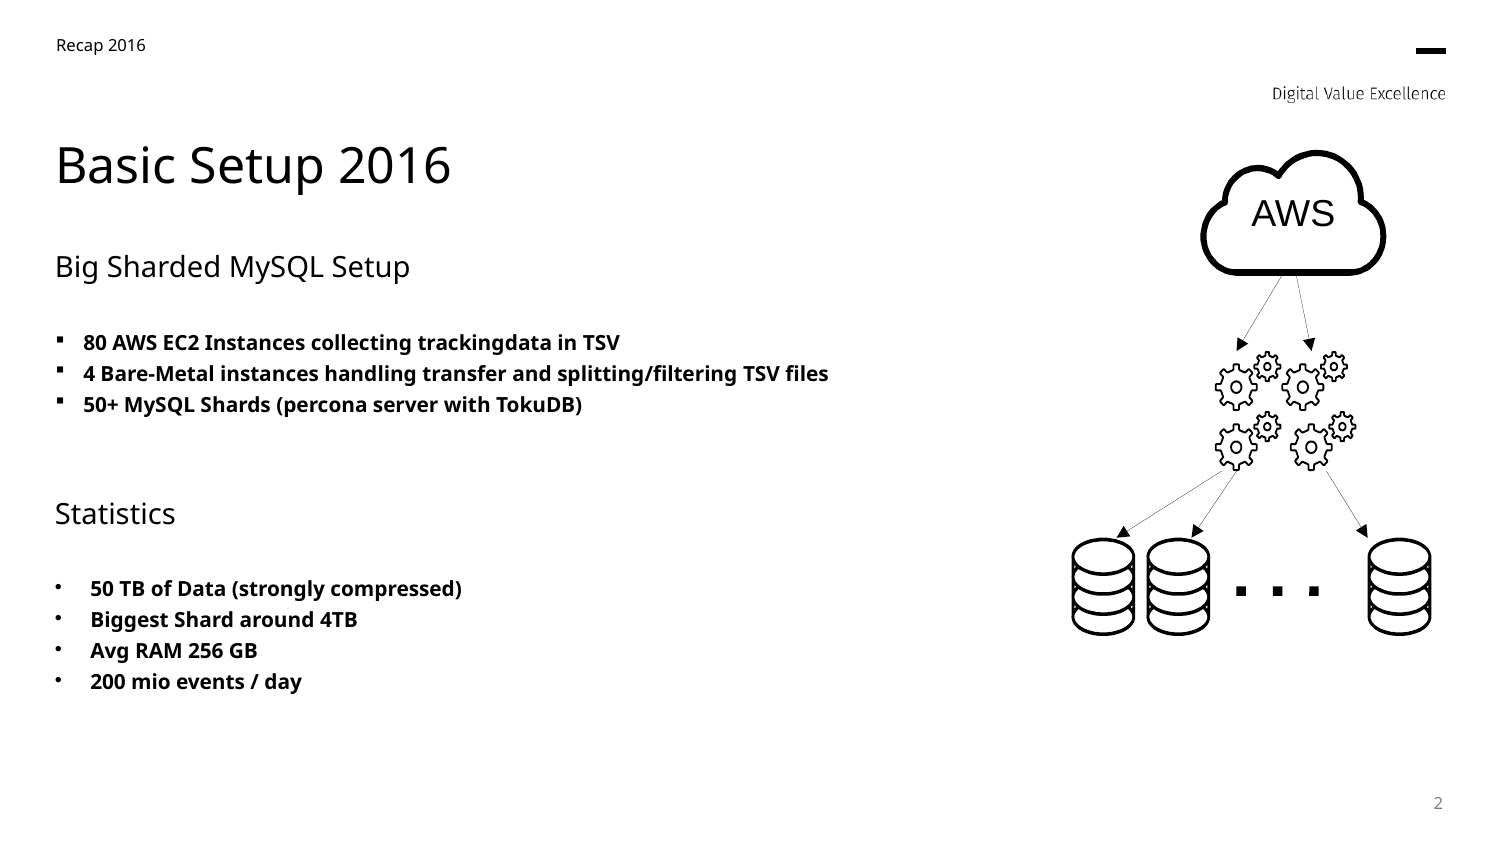

Recap 2016
Basic Setup 2016
AWS
Big Sharded MySQL Setup
80 AWS EC2 Instances collecting trackingdata in TSV
4 Bare-Metal instances handling transfer and splitting/filtering TSV files
50+ MySQL Shards (percona server with TokuDB)
Statistics
50 TB of Data (strongly compressed)
Biggest Shard around 4TB
Avg RAM 256 GB
200 mio events / day